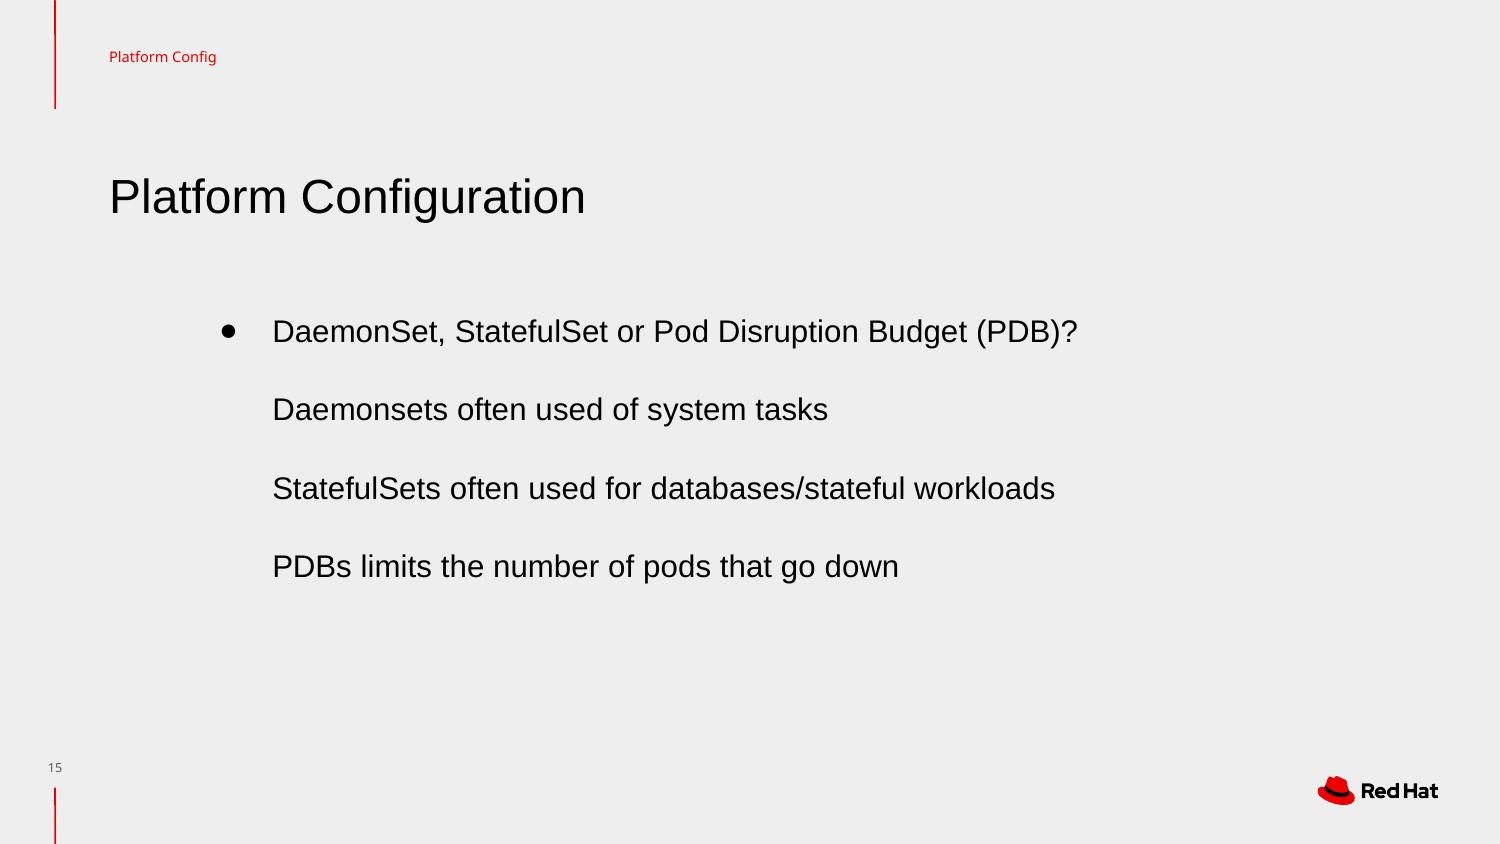

# Platform Config
Platform Configuration
DaemonSet, StatefulSet or Pod Disruption Budget (PDB)?
Daemonsets often used of system tasks
StatefulSets often used for databases/stateful workloads
PDBs limits the number of pods that go down